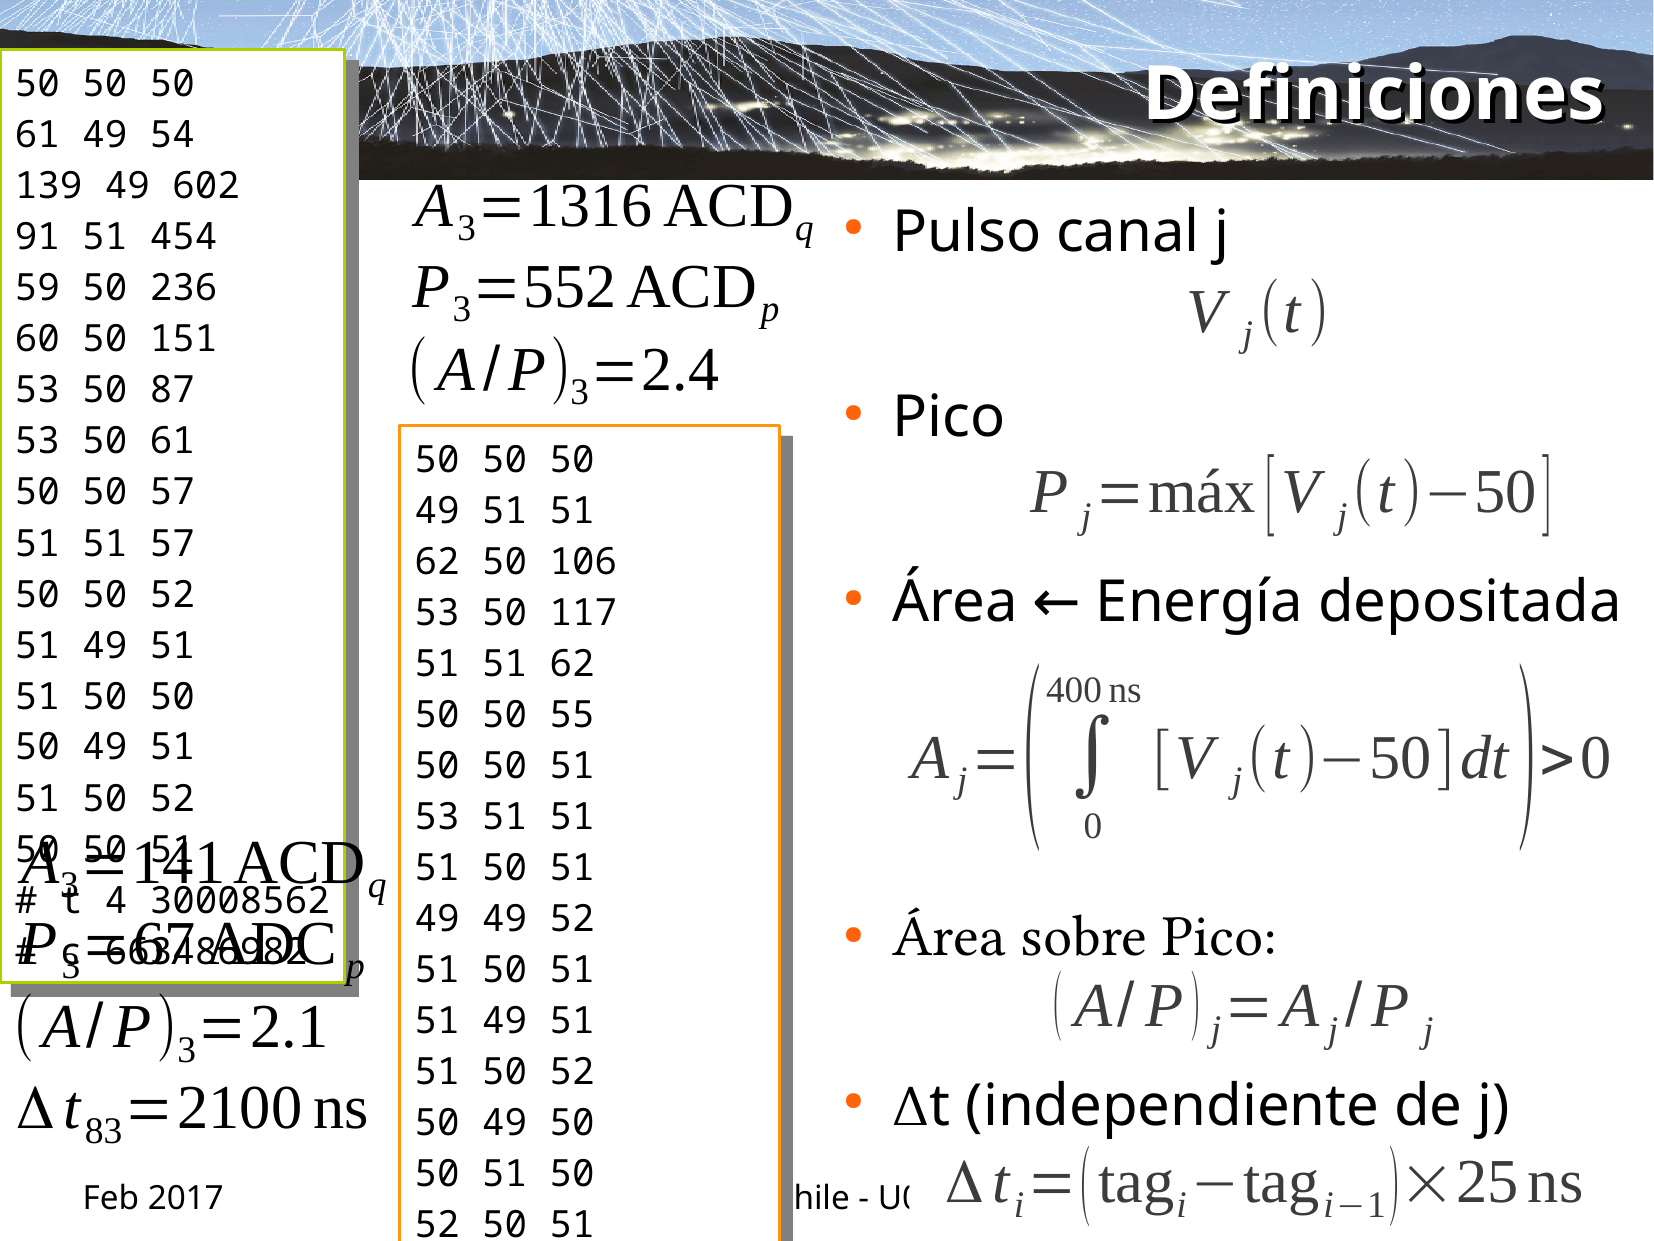

# Definiciones
50 50 50
61 49 54
139 49 602
91 51 454
59 50 236
60 50 151
53 50 87
53 50 61
50 50 57
51 51 57
50 50 52
51 49 51
51 50 50
50 49 51
51 50 52
50 50 51
# t 4 30008562
# c 663486982
Pulso canal j
Pico
Área ← Energía depositada
Área sobre Pico:
Δt (independiente de j)
50 50 50
49 51 51
62 50 106
53 50 117
51 51 62
50 50 55
50 50 51
53 51 51
51 50 51
49 49 52
51 50 51
51 49 51
51 50 52
50 49 50
50 51 50
52 50 51
# t 4 30008646
# c 663486983
Feb 2017
Asorey - Chile - U04-L04
5